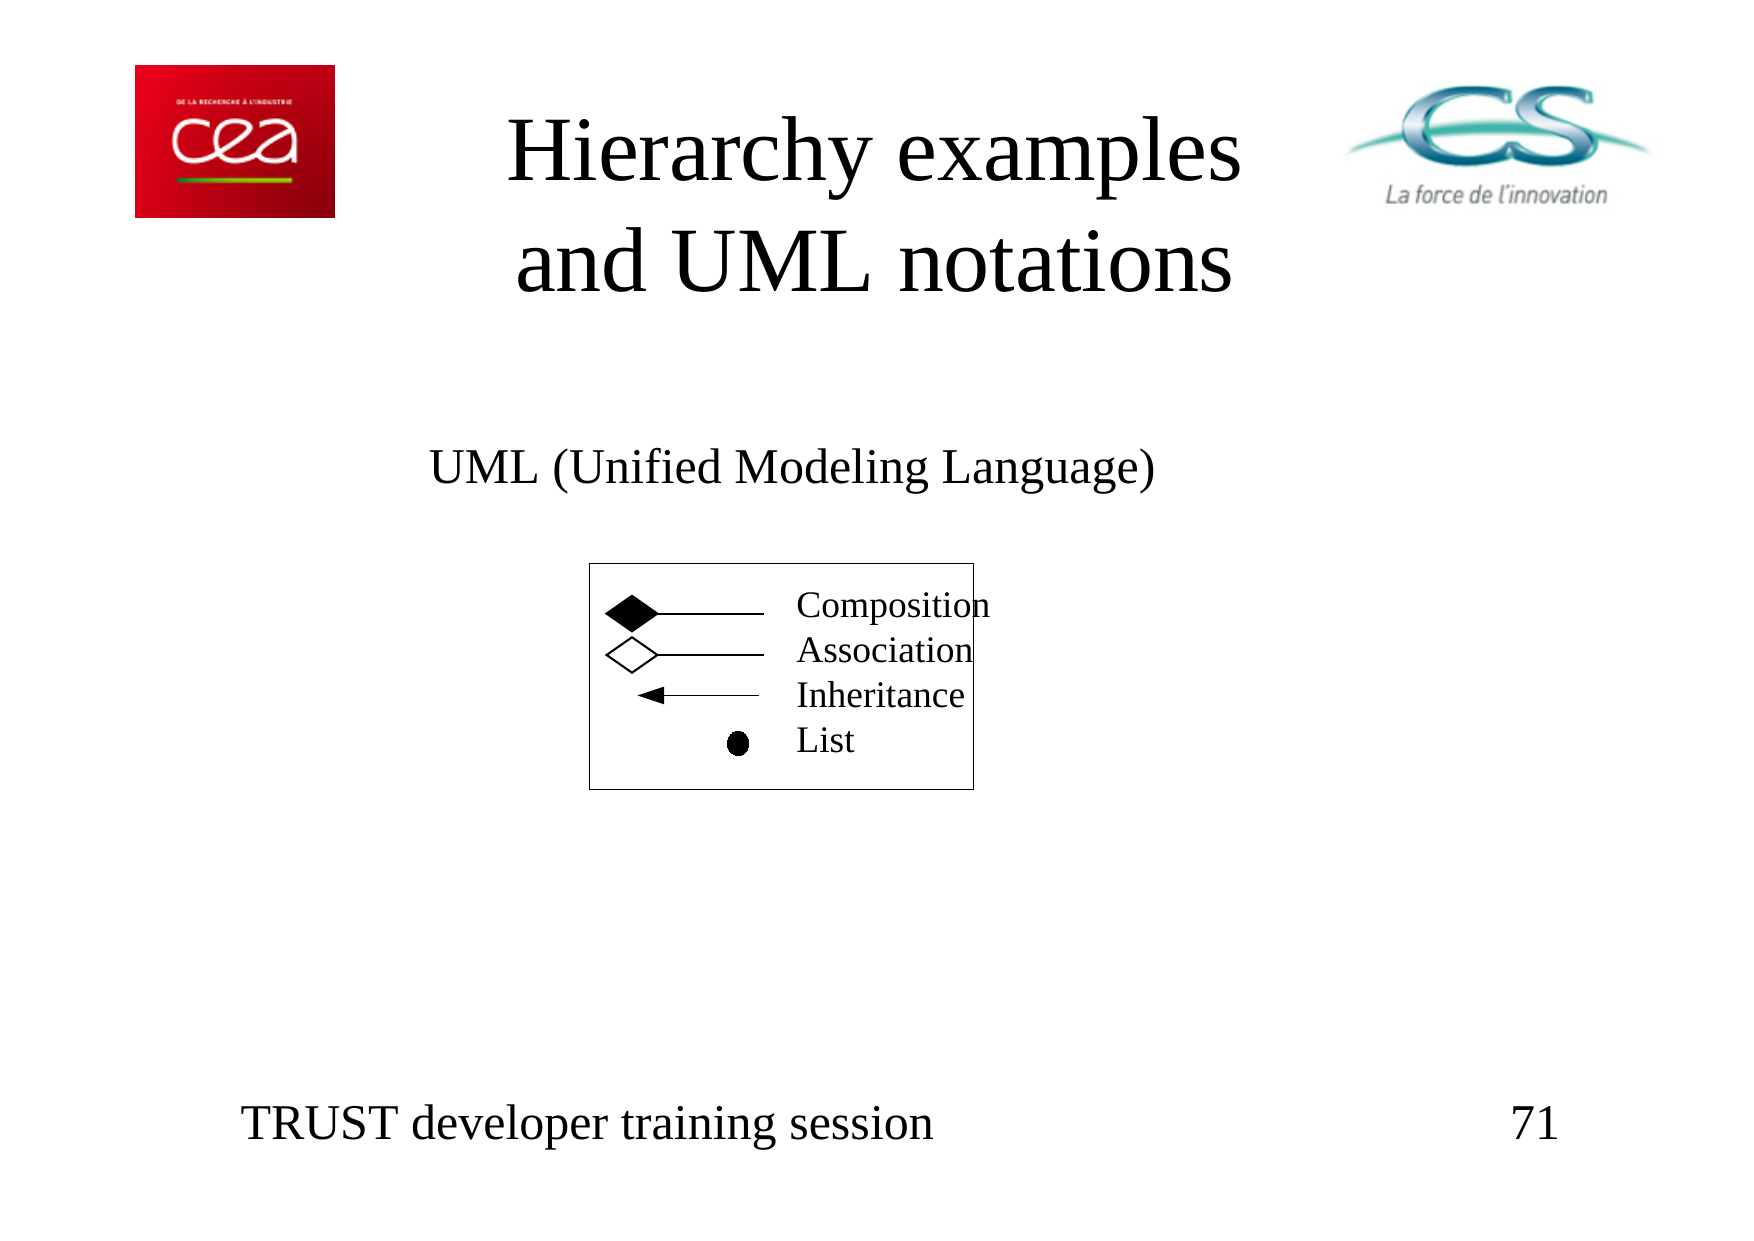

# Hierarchy examples and UML notations
UML (Unified Modeling Language)
Composition
Association
Inheritance
List
TRUST developer training session
71